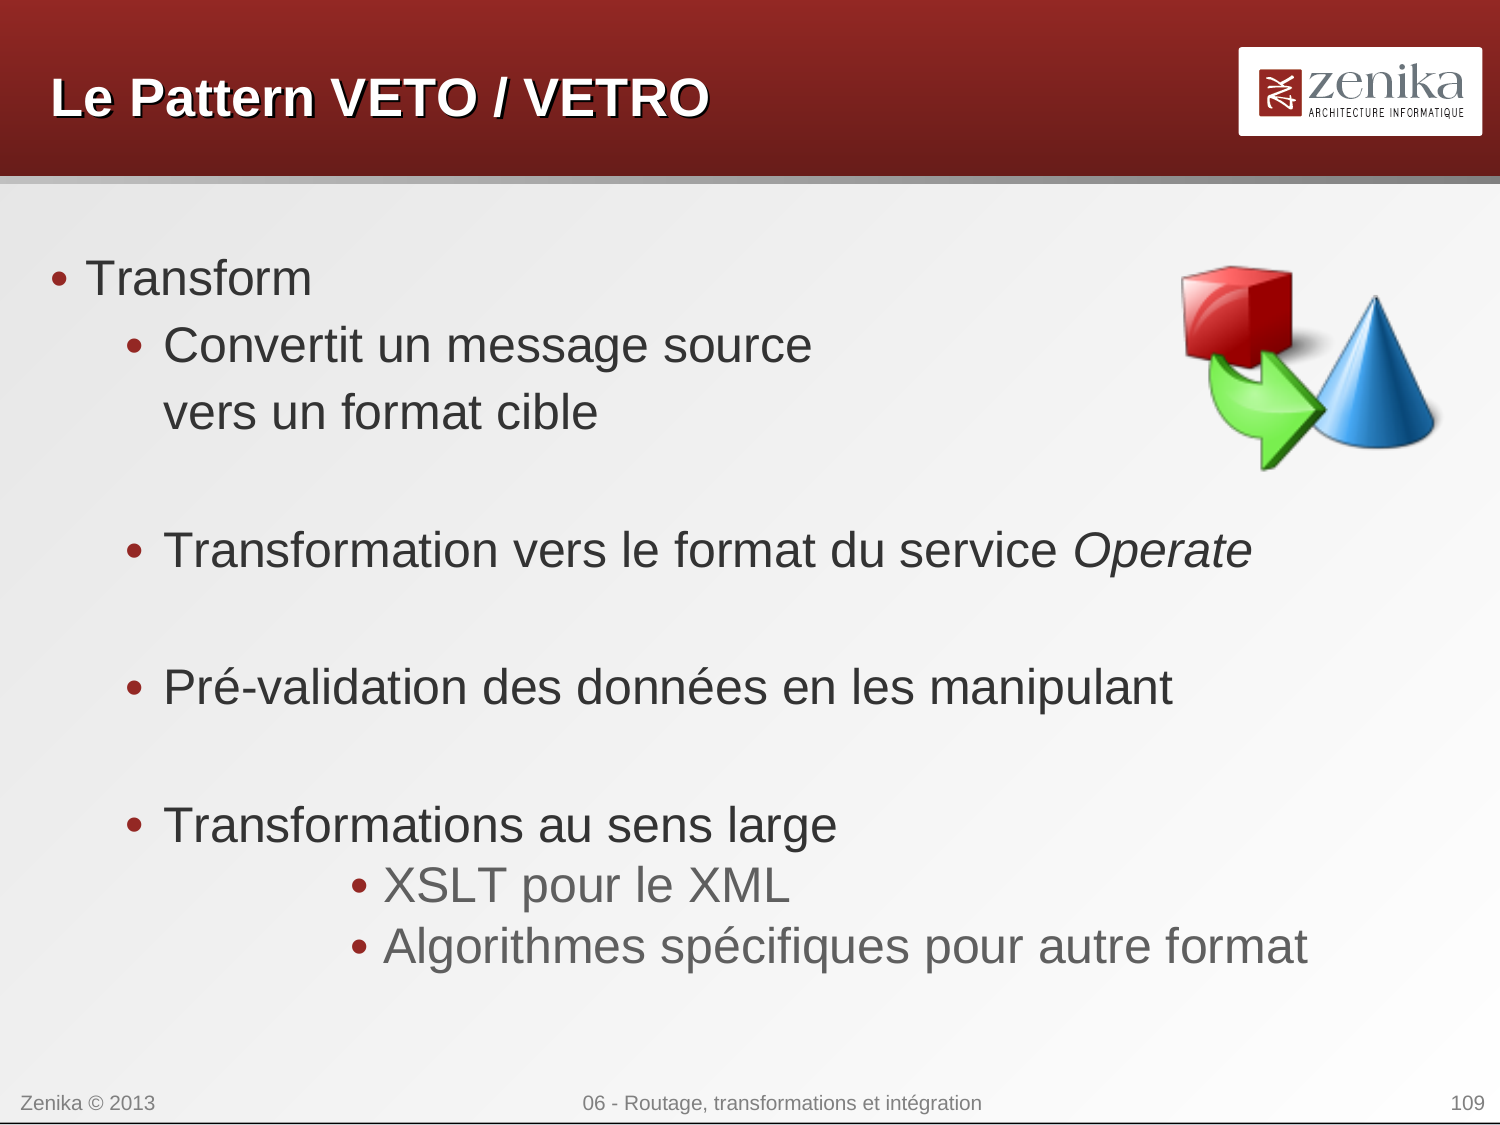

# Le Pattern VETO / VETRO
Transform
Convertit un message source
vers un format cible
Transformation vers le format du service Operate
Pré-validation des données en les manipulant
Transformations au sens large
 XSLT pour le XML
 Algorithmes spécifiques pour autre format